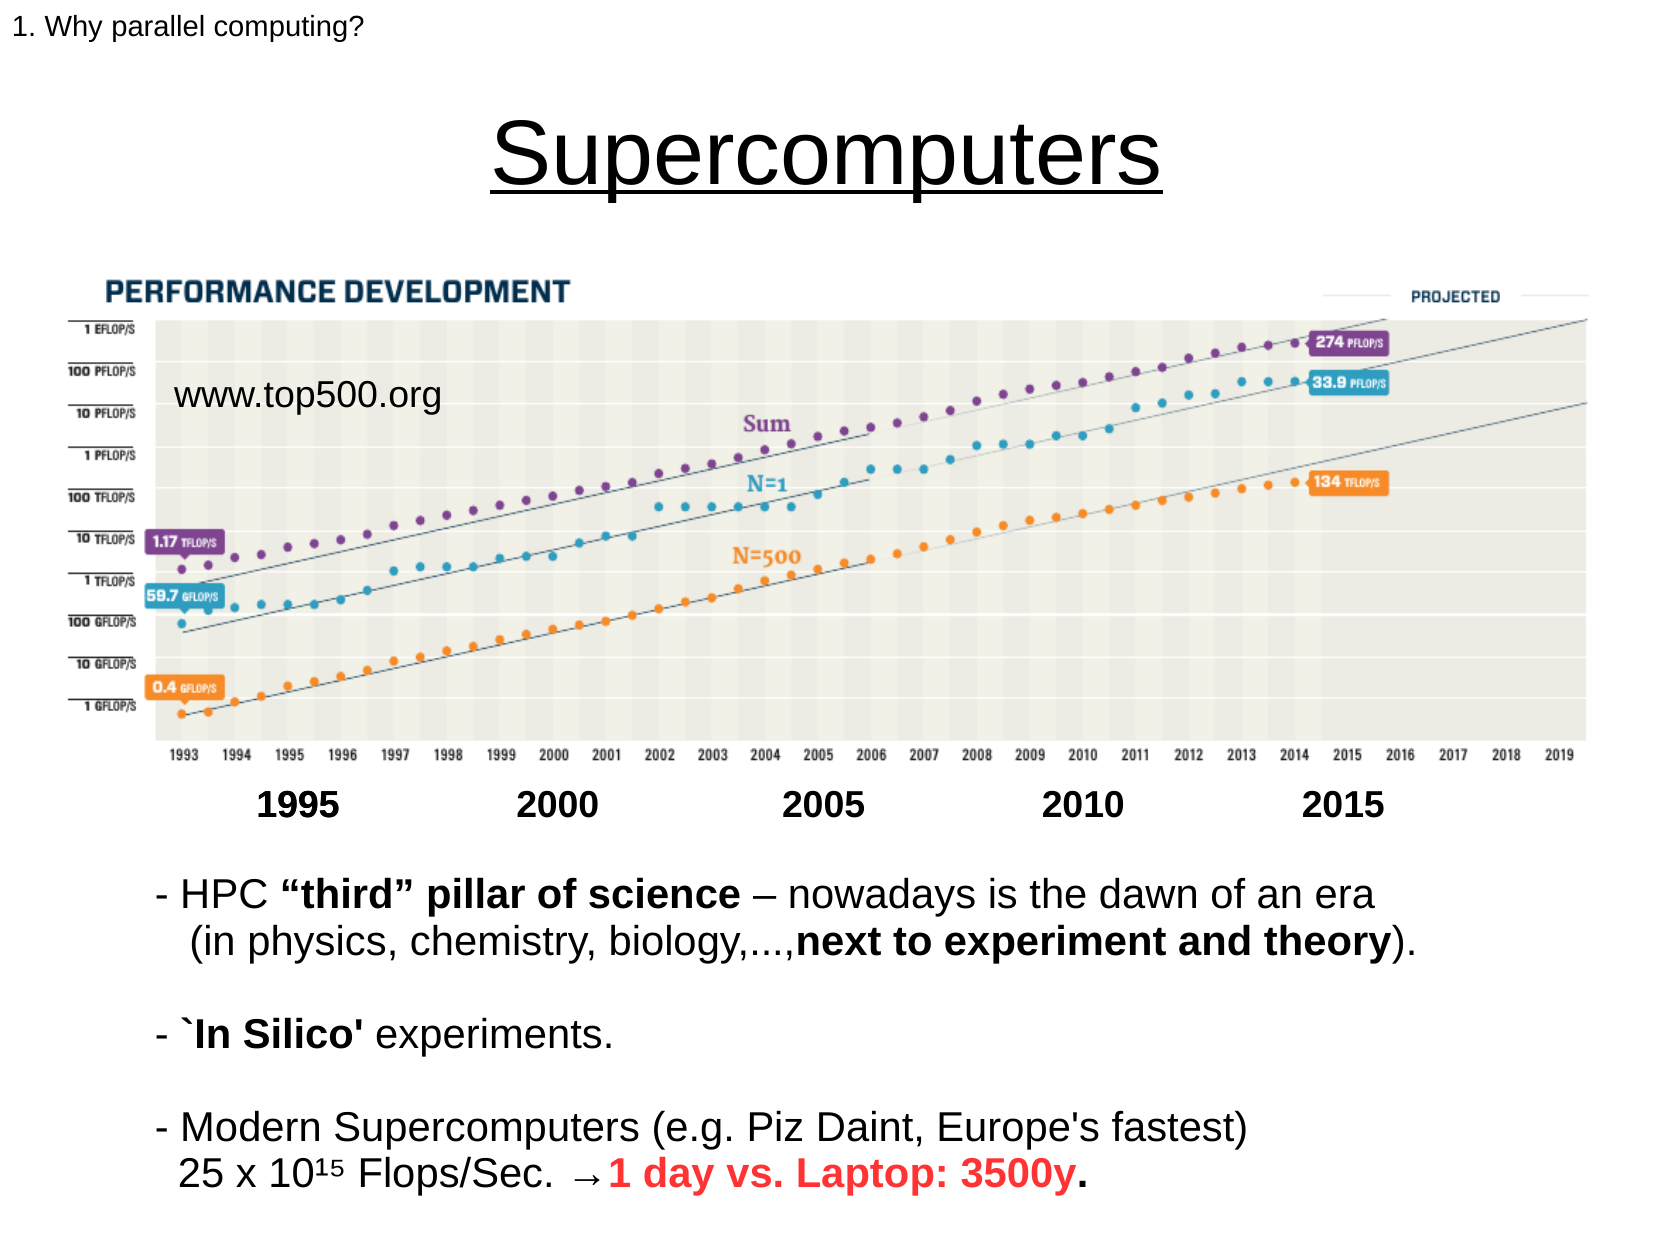

1. Why parallel computing?
# Supercomputers
www.top500.org
1995
1995
2000
2005
2010
2015
- HPC “third” pillar of science – nowadays is the dawn of an era
 (in physics, chemistry, biology,...,next to experiment and theory).
- `In Silico' experiments.
- Modern Supercomputers (e.g. Piz Daint, Europe's fastest)
 25 x 10¹⁵ Flops/Sec. →1 day vs. Laptop: 3500y.